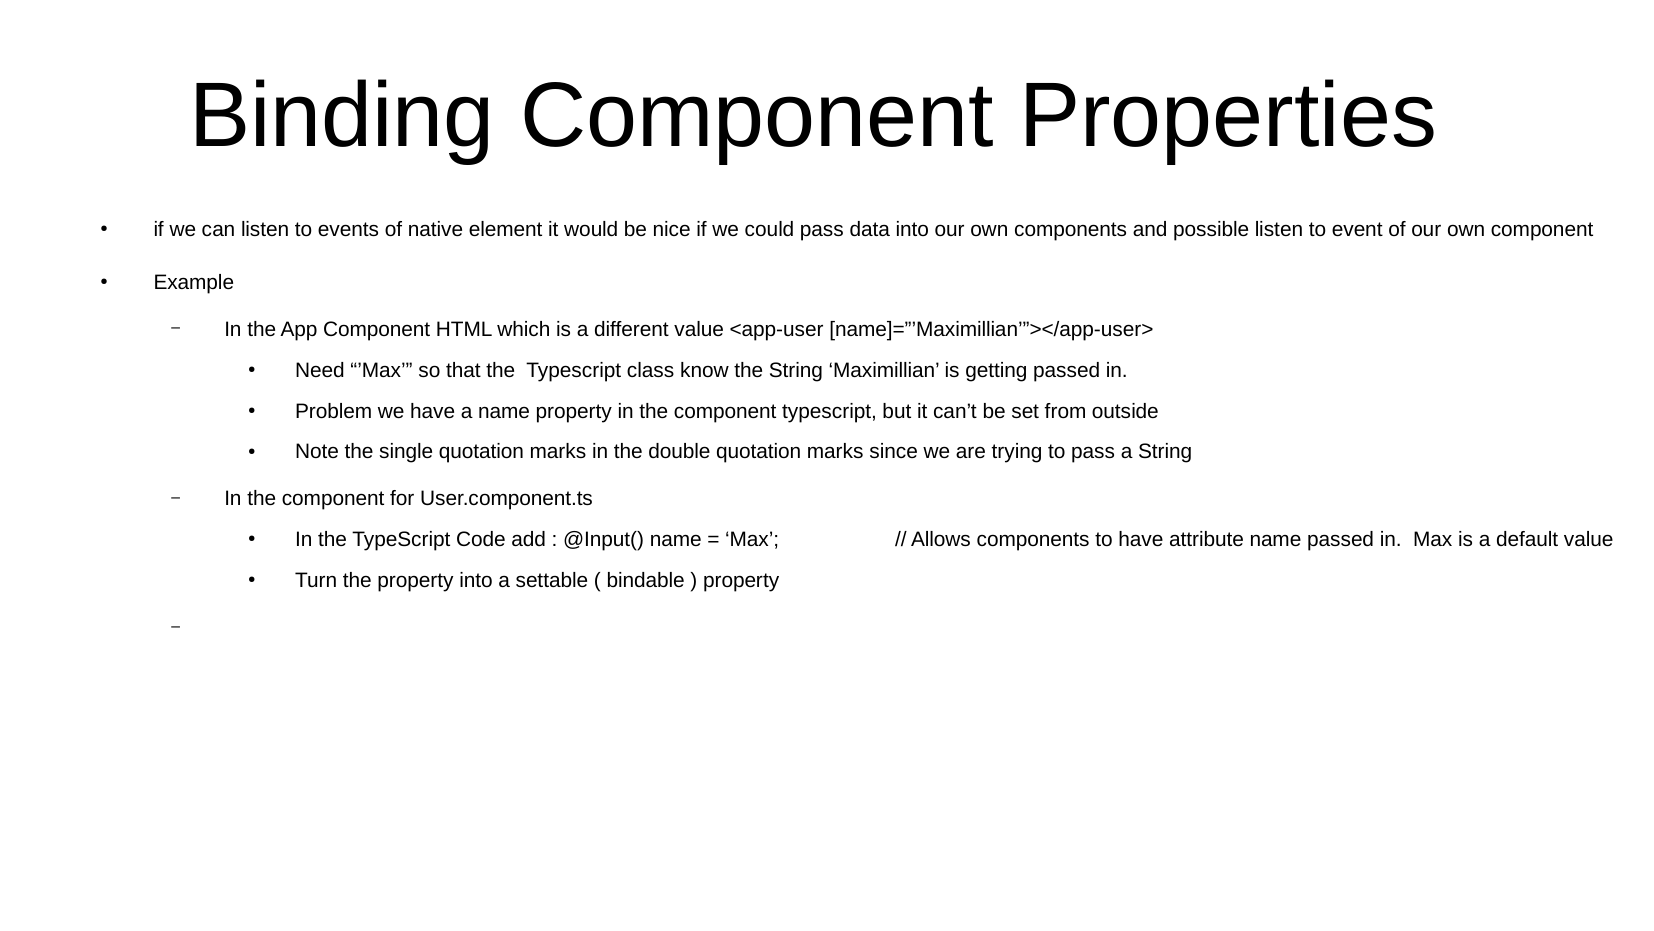

# Binding Component Properties
if we can listen to events of native element it would be nice if we could pass data into our own components and possible listen to event of our own component
Example
In the App Component HTML which is a different value <app-user [name]=”’Maximillian’”></app-user>
Need “’Max’” so that the Typescript class know the String ‘Maximillian’ is getting passed in.
Problem we have a name property in the component typescript, but it can’t be set from outside
Note the single quotation marks in the double quotation marks since we are trying to pass a String
In the component for User.component.ts
In the TypeScript Code add : @Input() name = ‘Max’;		// Allows components to have attribute name passed in. Max is a default value
Turn the property into a settable ( bindable ) property